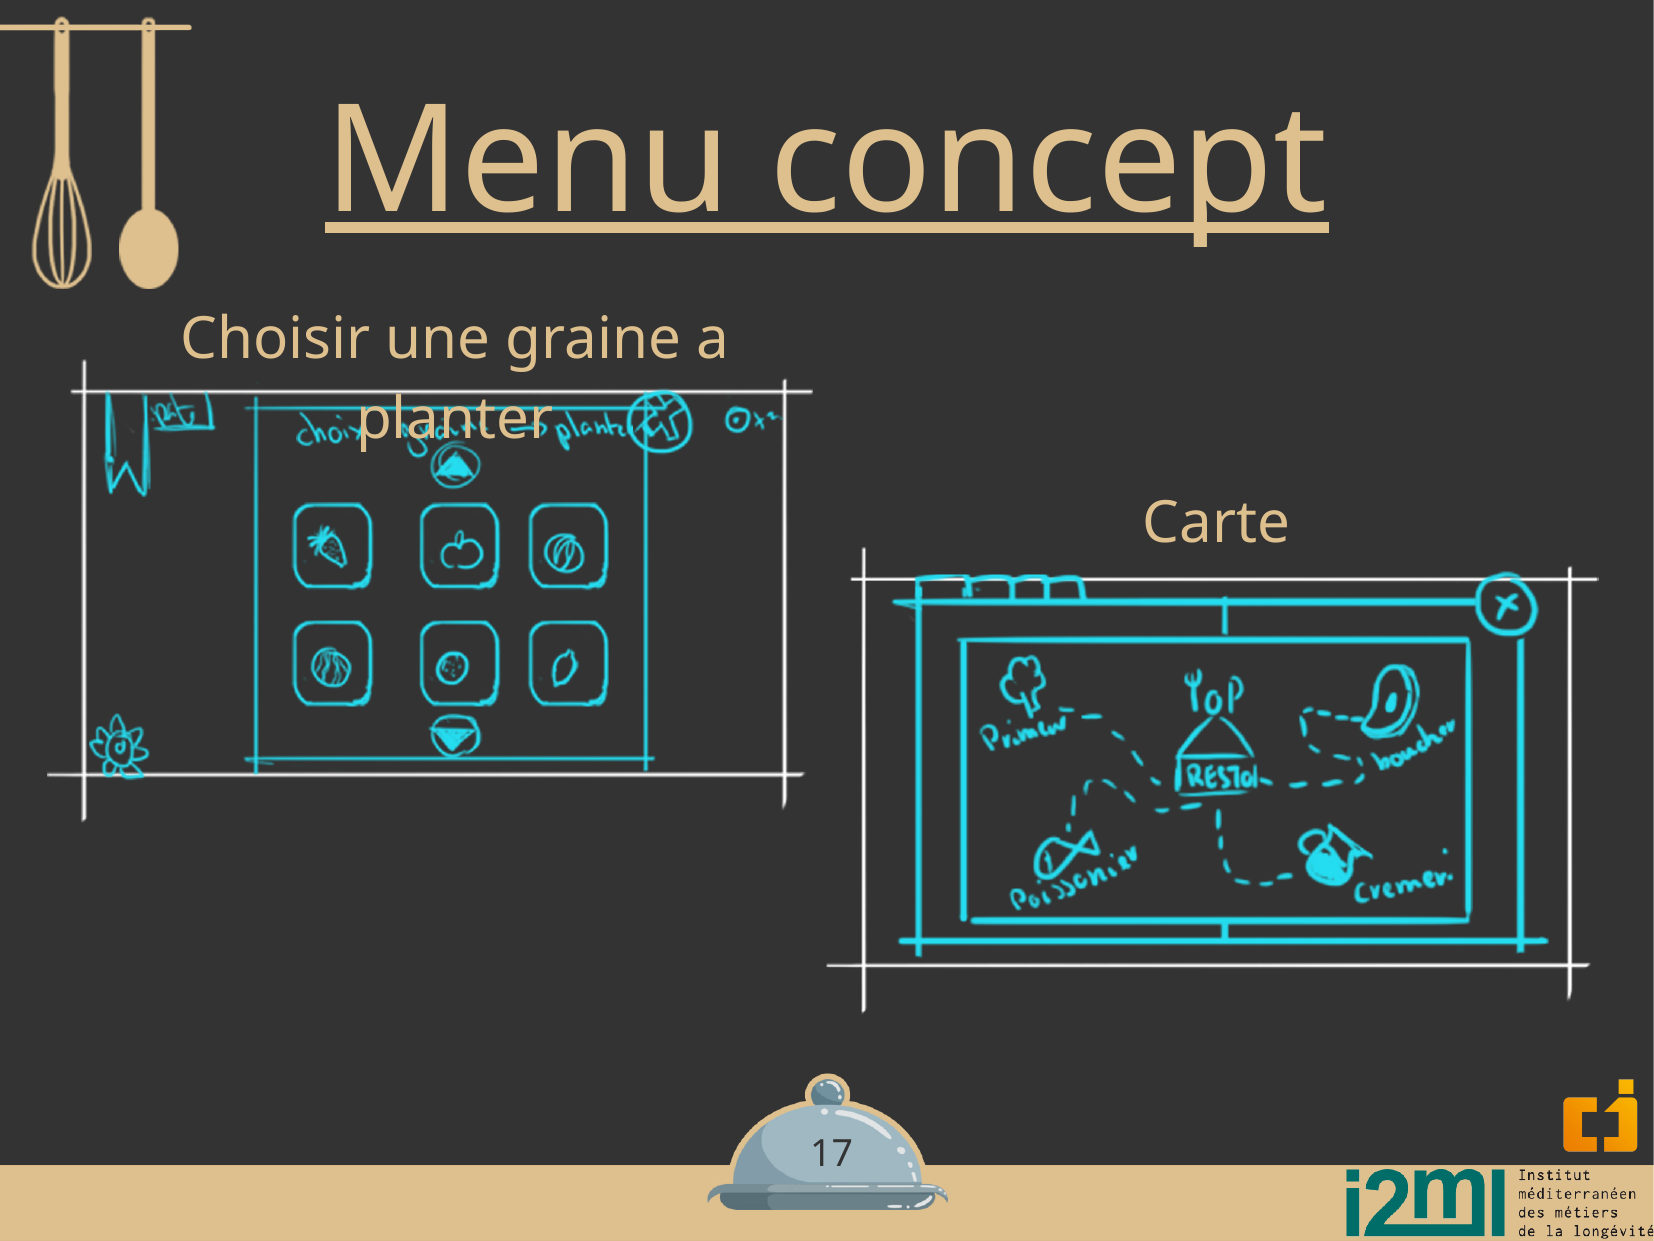

# Menu concept
Choisir une graine a planter
Carte